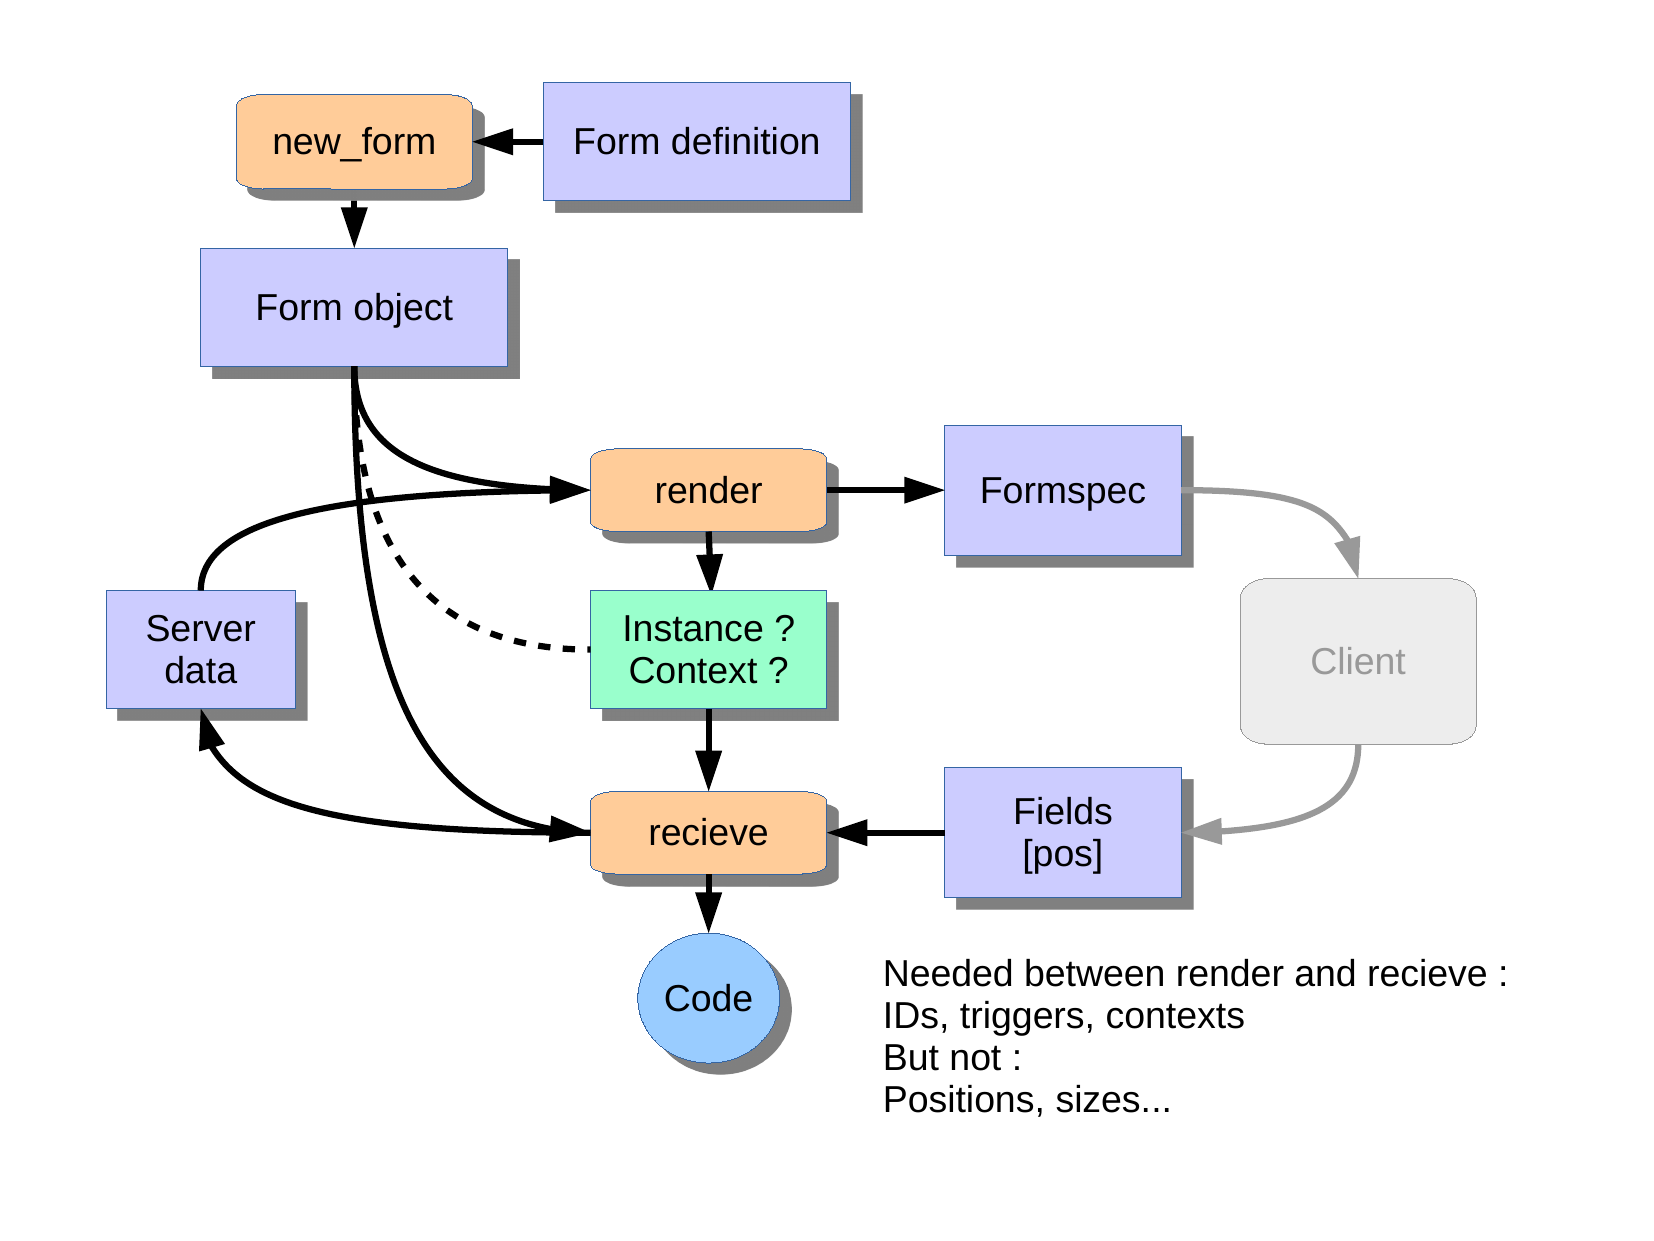

Form definition
new_form
Form object
Formspec
render
Client
Server
data
Instance ?
Context ?
Fields
[pos]
recieve
Code
Needed between render and recieve :
IDs, triggers, contexts
But not :
Positions, sizes...